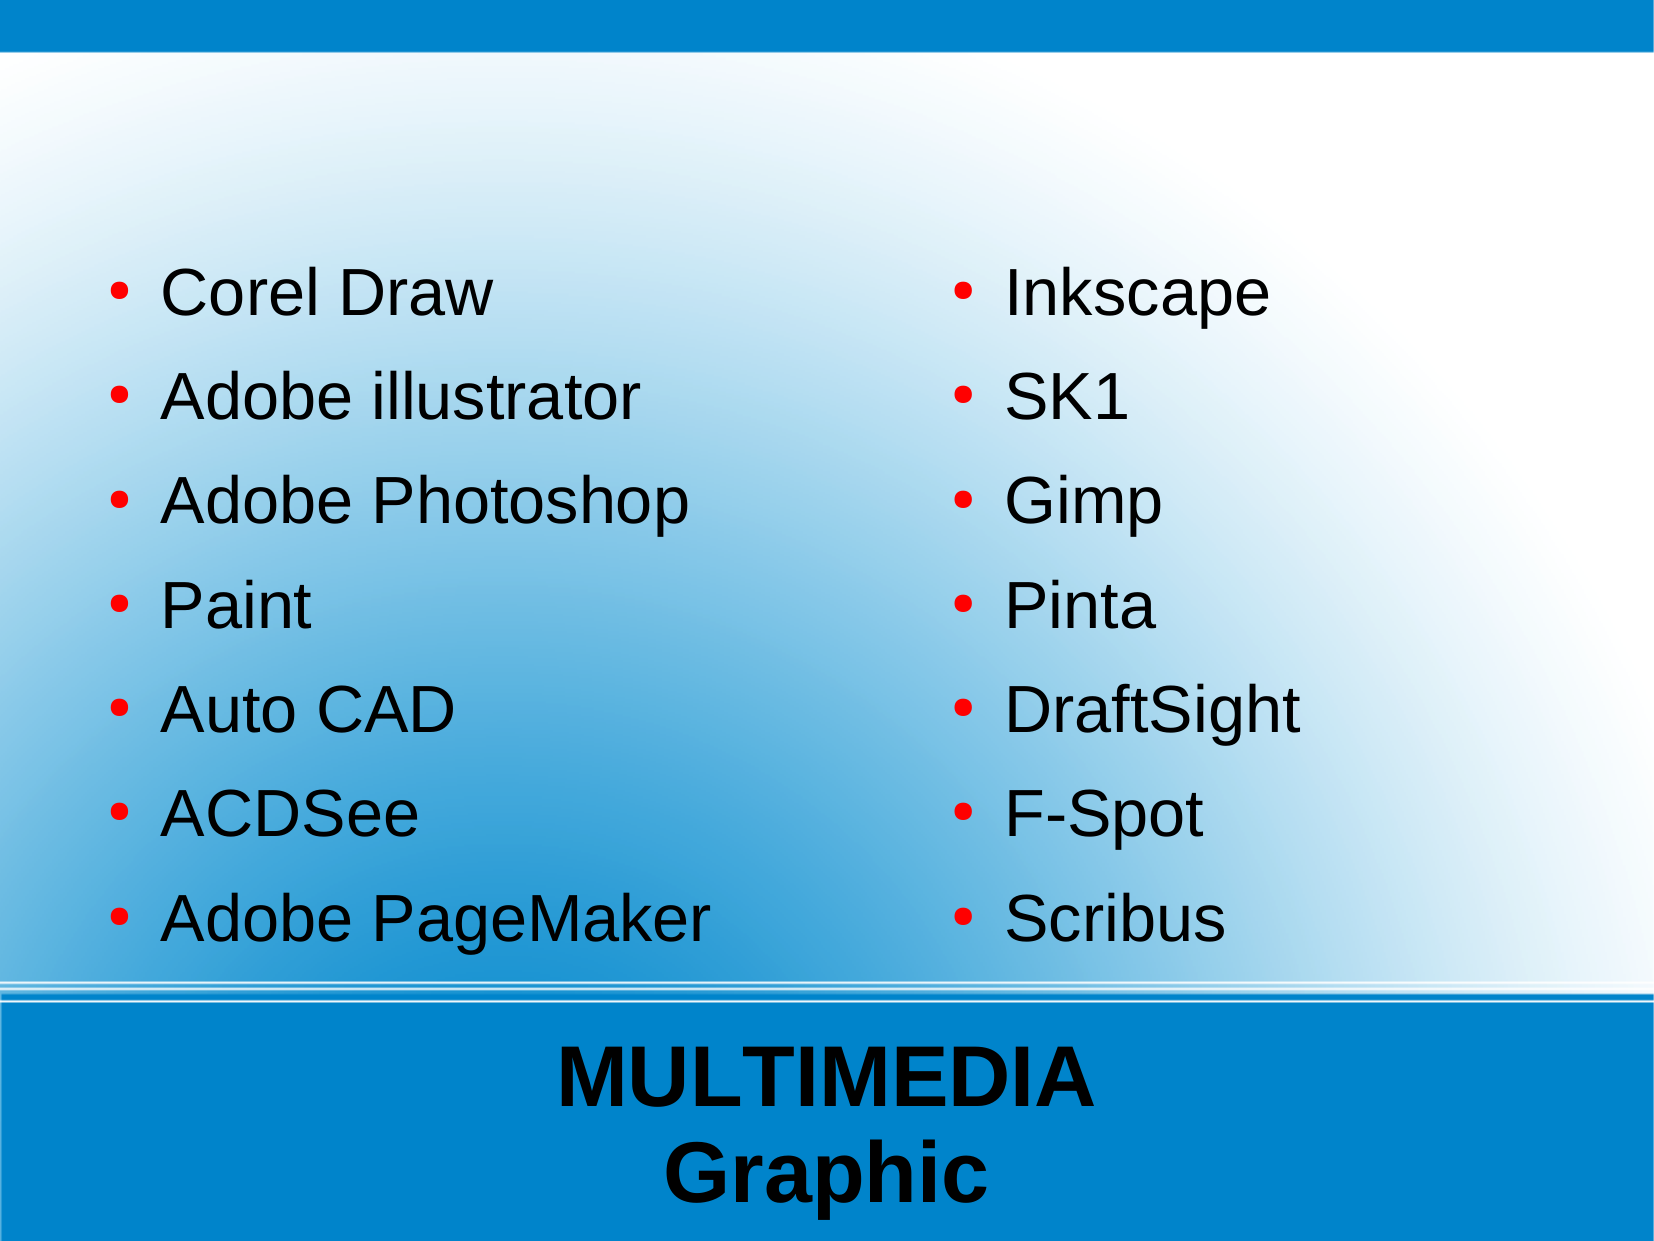

Corel Draw
Adobe illustrator
Adobe Photoshop
Paint
Auto CAD
ACDSee
Adobe PageMaker
Inkscape
SK1
Gimp
Pinta
DraftSight
F-Spot
Scribus
# MULTIMEDIA Graphic